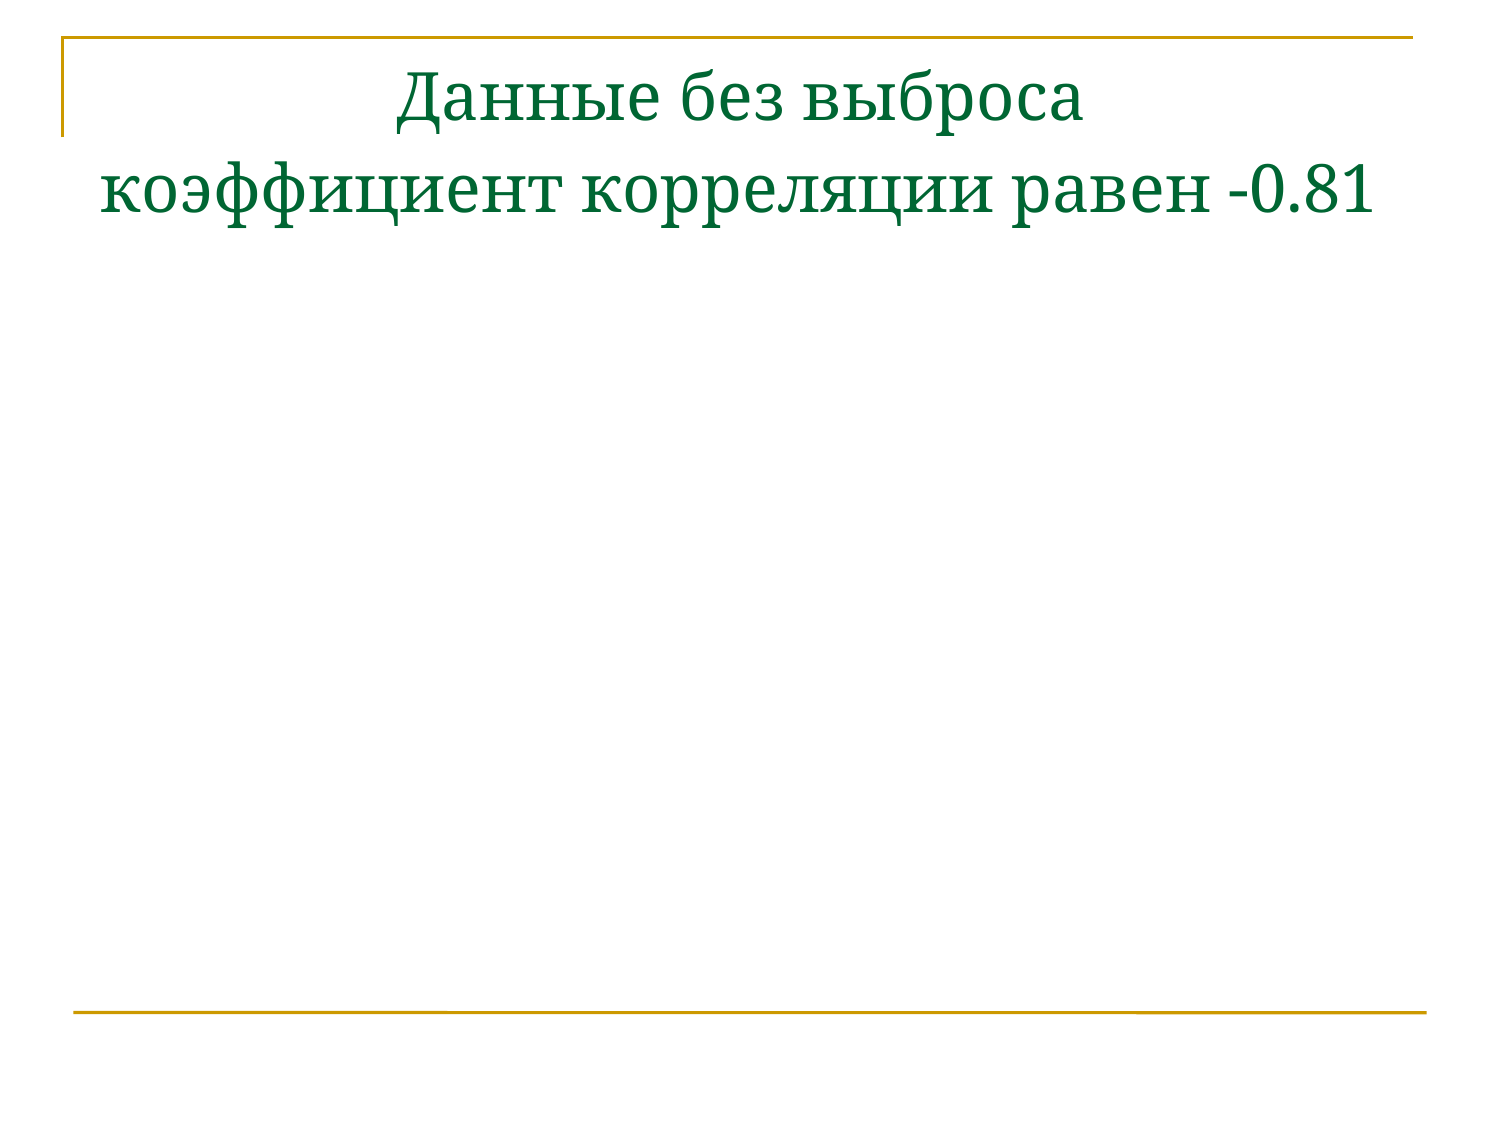

# Данные без выброса коэффициент корреляции равен -0.81